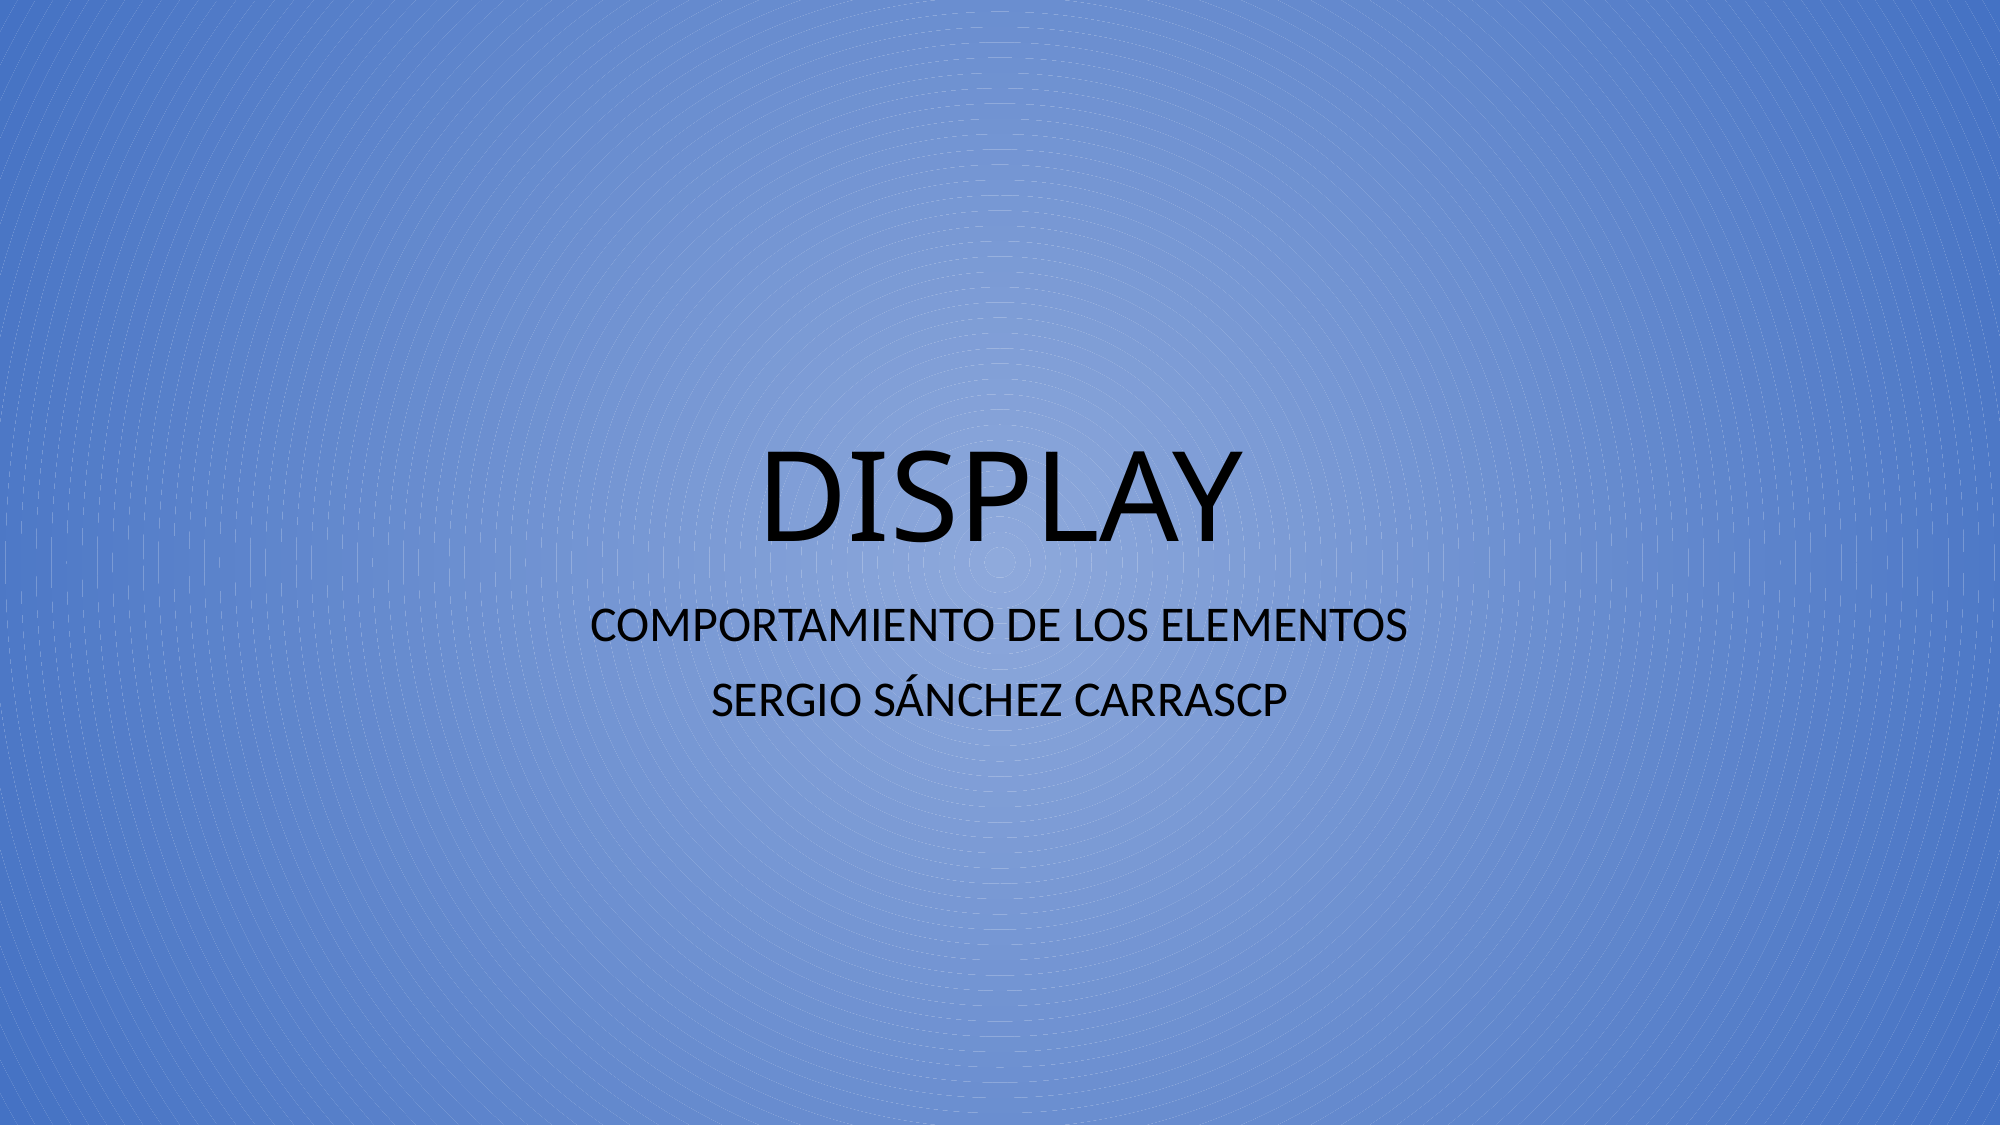

# DISPLAY
COMPORTAMIENTO DE LOS ELEMENTOS
SERGIO SÁNCHEZ CARRASCP